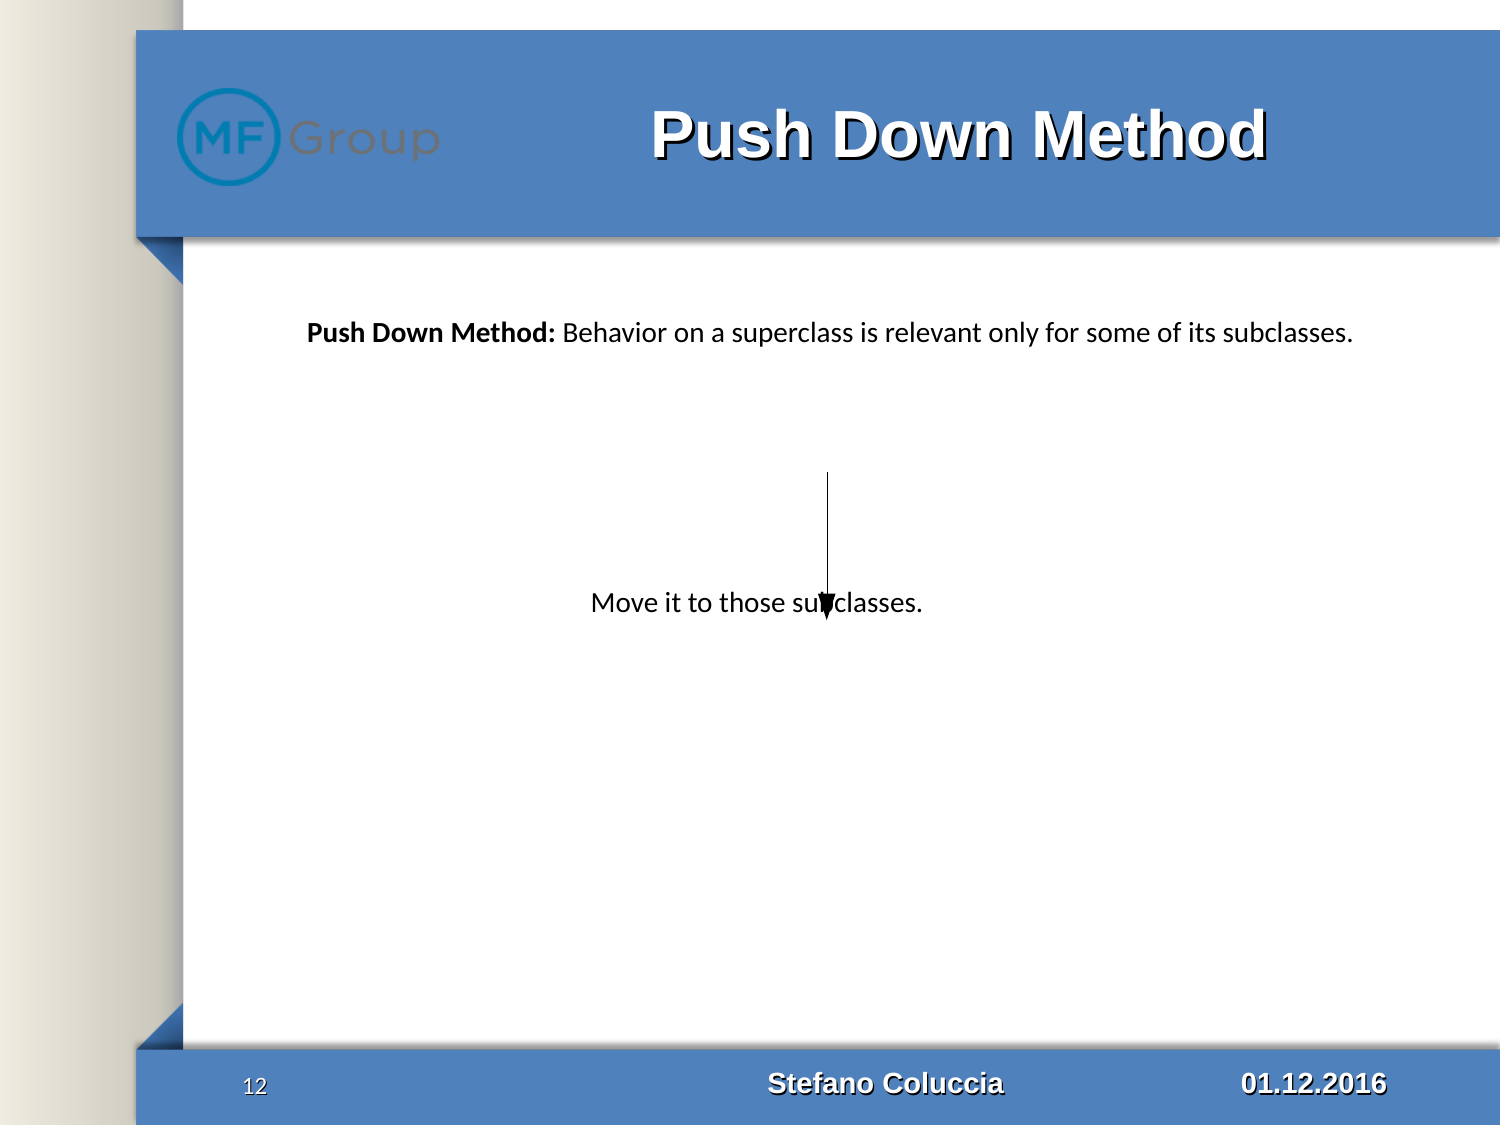

# Push Down Method
Push Down Method: Behavior on a superclass is relevant only for some of its subclasses.
Move it to those subclasses.
12
Stefano Coluccia
01.12.2016